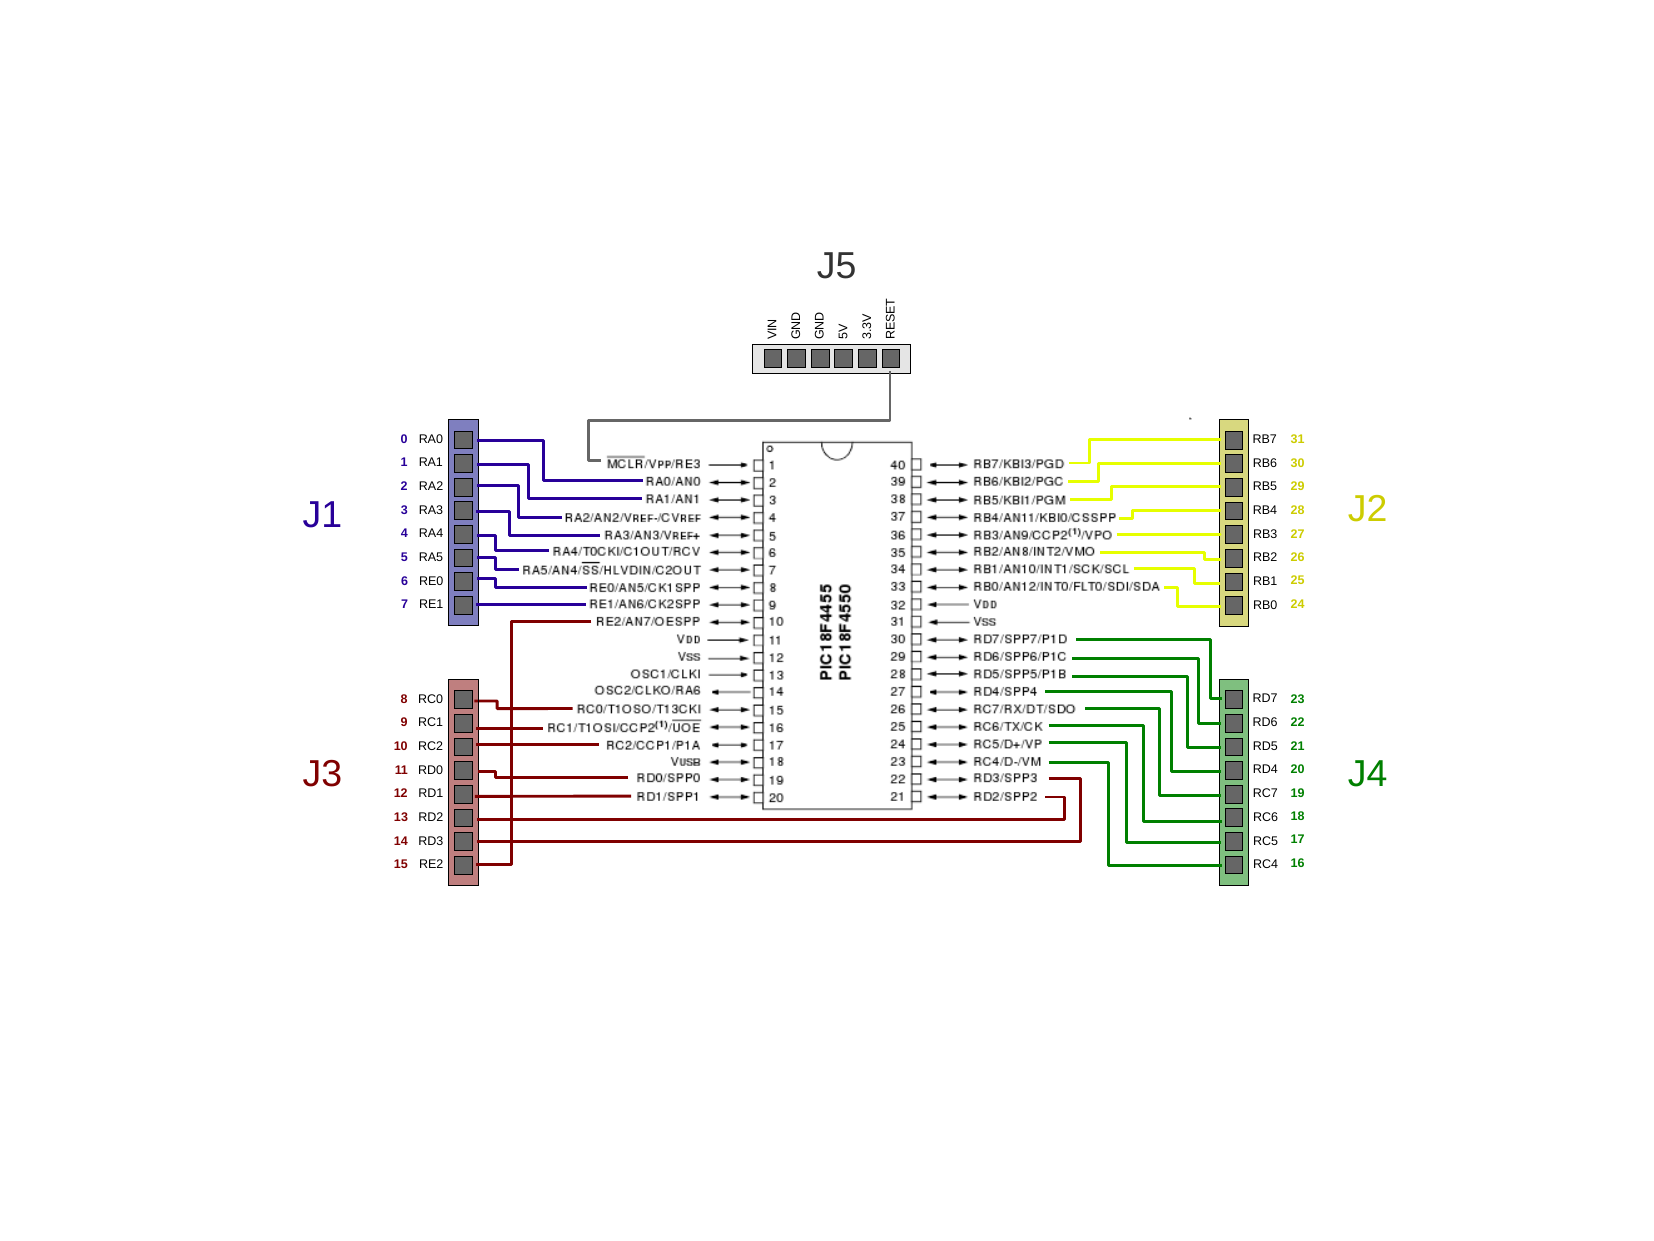

J5
RESET
GND
GND
3.3V
5V
VIN
RA0
RA1
RA2
RA3
RA4
RA5
RE0
RE1
RB7
RB6
RB5
RB4
RB3
RB2
RB1
RB0
0
1
2
3
4
5
6
7
31
30
29
28
27
26
25
24
J2
J1
RD7
RD6
RD5
RD4
RC7
RC6
RC5
RC4
RC0
RC1
RC2
RD0
RD1
RD2
RD3
RE2
8
9
10
11
12
13
14
15
23
22
21
20
19
18
17
16
J4
J3